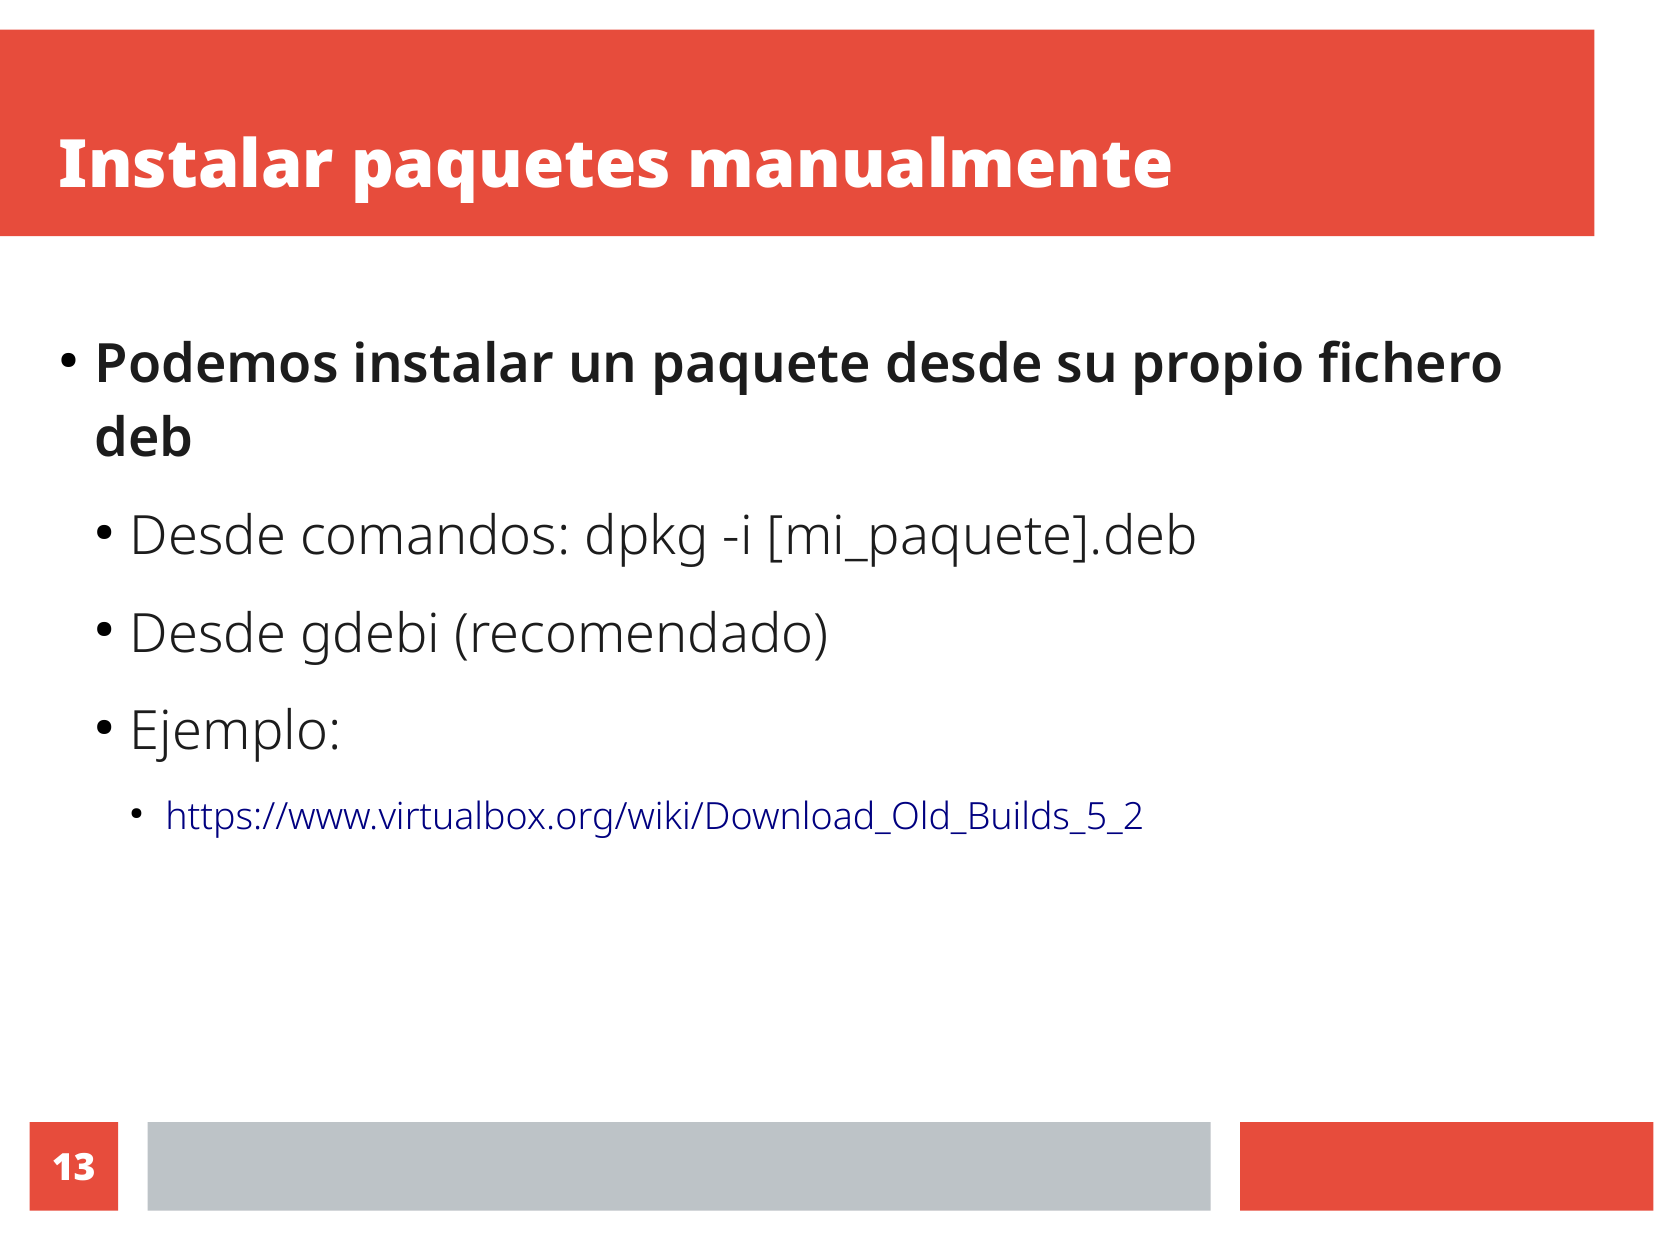

# Instalar paquetes manualmente
Podemos instalar un paquete desde su propio fichero deb
Desde comandos: dpkg -i [mi_paquete].deb
Desde gdebi (recomendado)
Ejemplo:
https://www.virtualbox.org/wiki/Download_Old_Builds_5_2
13